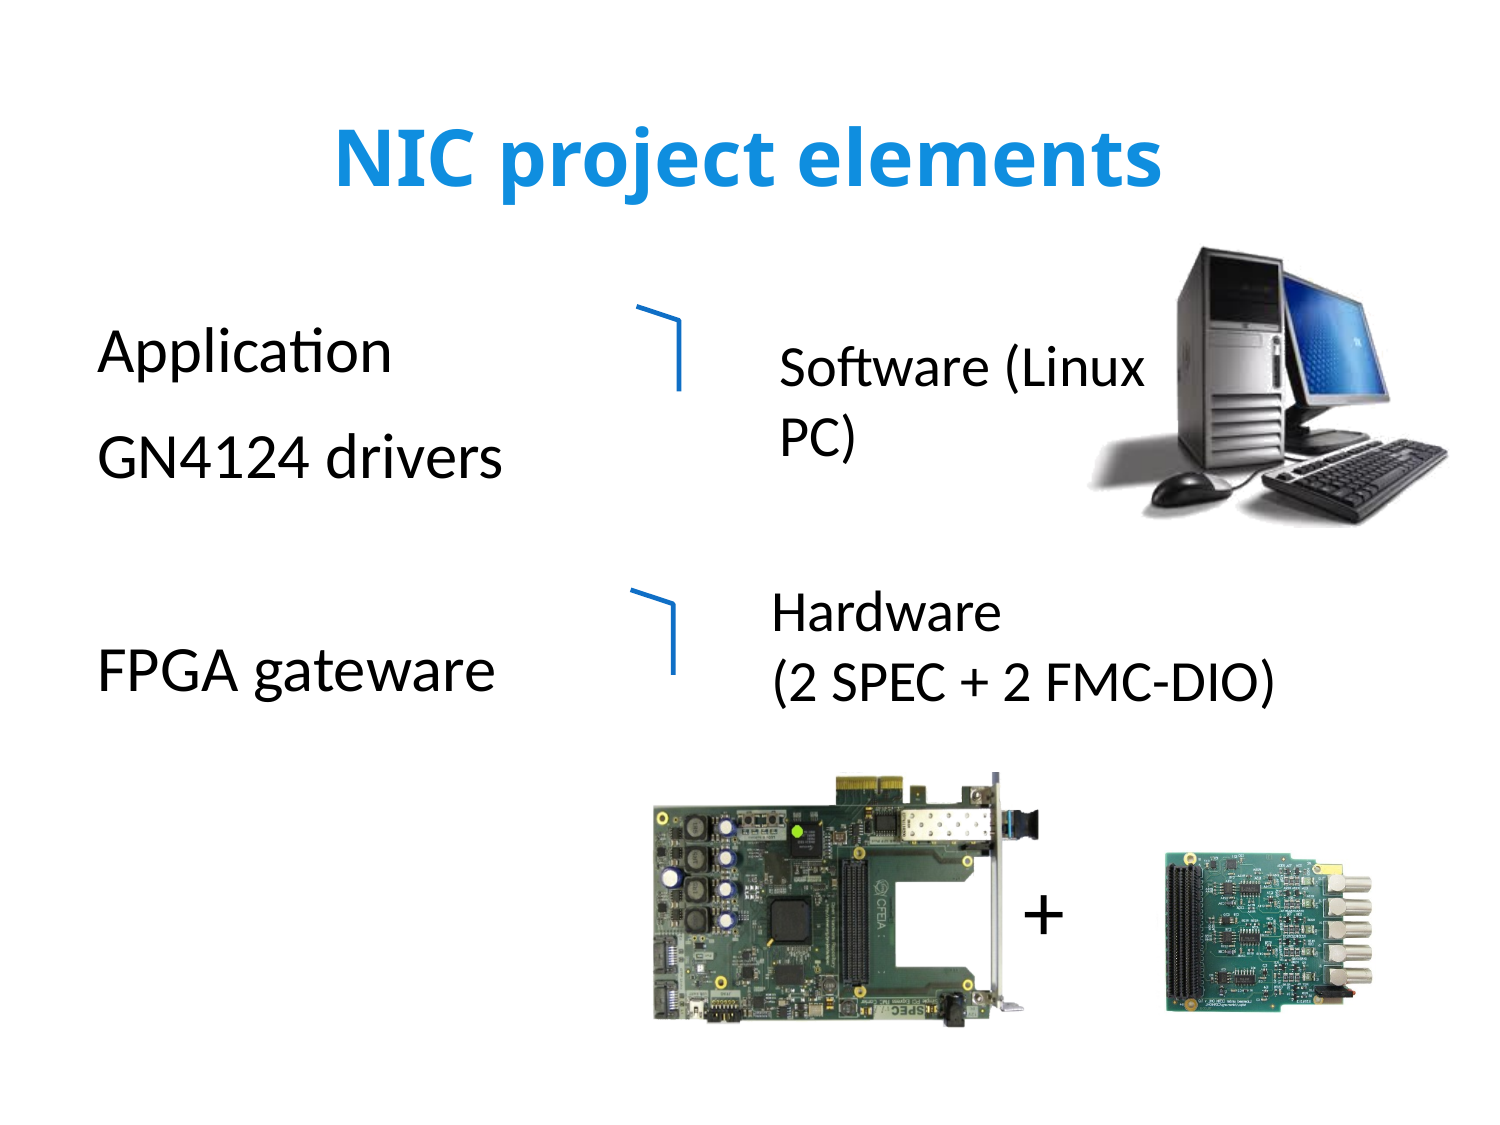

# NIC project elements
Application
GN4124 drivers
FPGA gateware
Software (Linux PC)
Hardware
(2 SPEC + 2 FMC-DIO)
 +